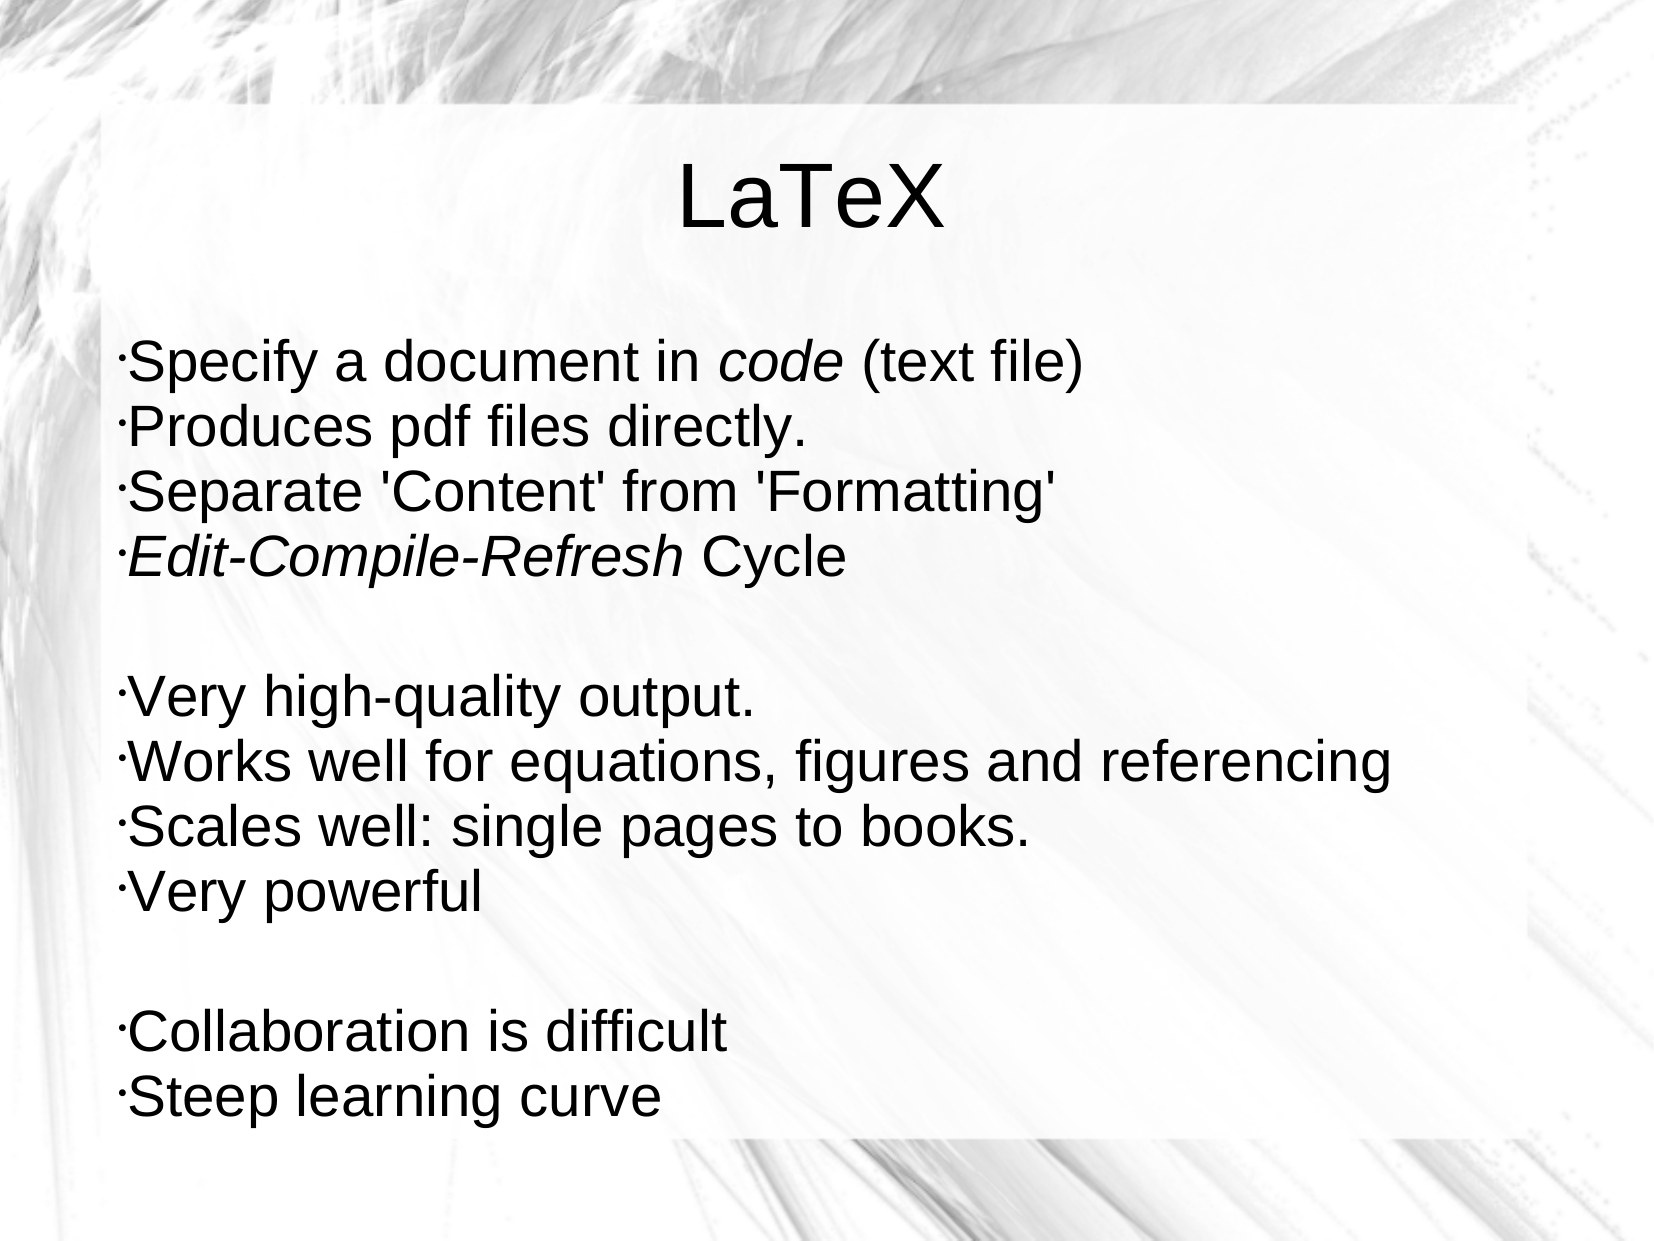

# LaTeX
Specify a document in code (text file)
Produces pdf files directly.
Separate 'Content' from 'Formatting'
Edit-Compile-Refresh Cycle
Very high-quality output.
Works well for equations, figures and referencing
Scales well: single pages to books.
Very powerful
Collaboration is difficult
Steep learning curve